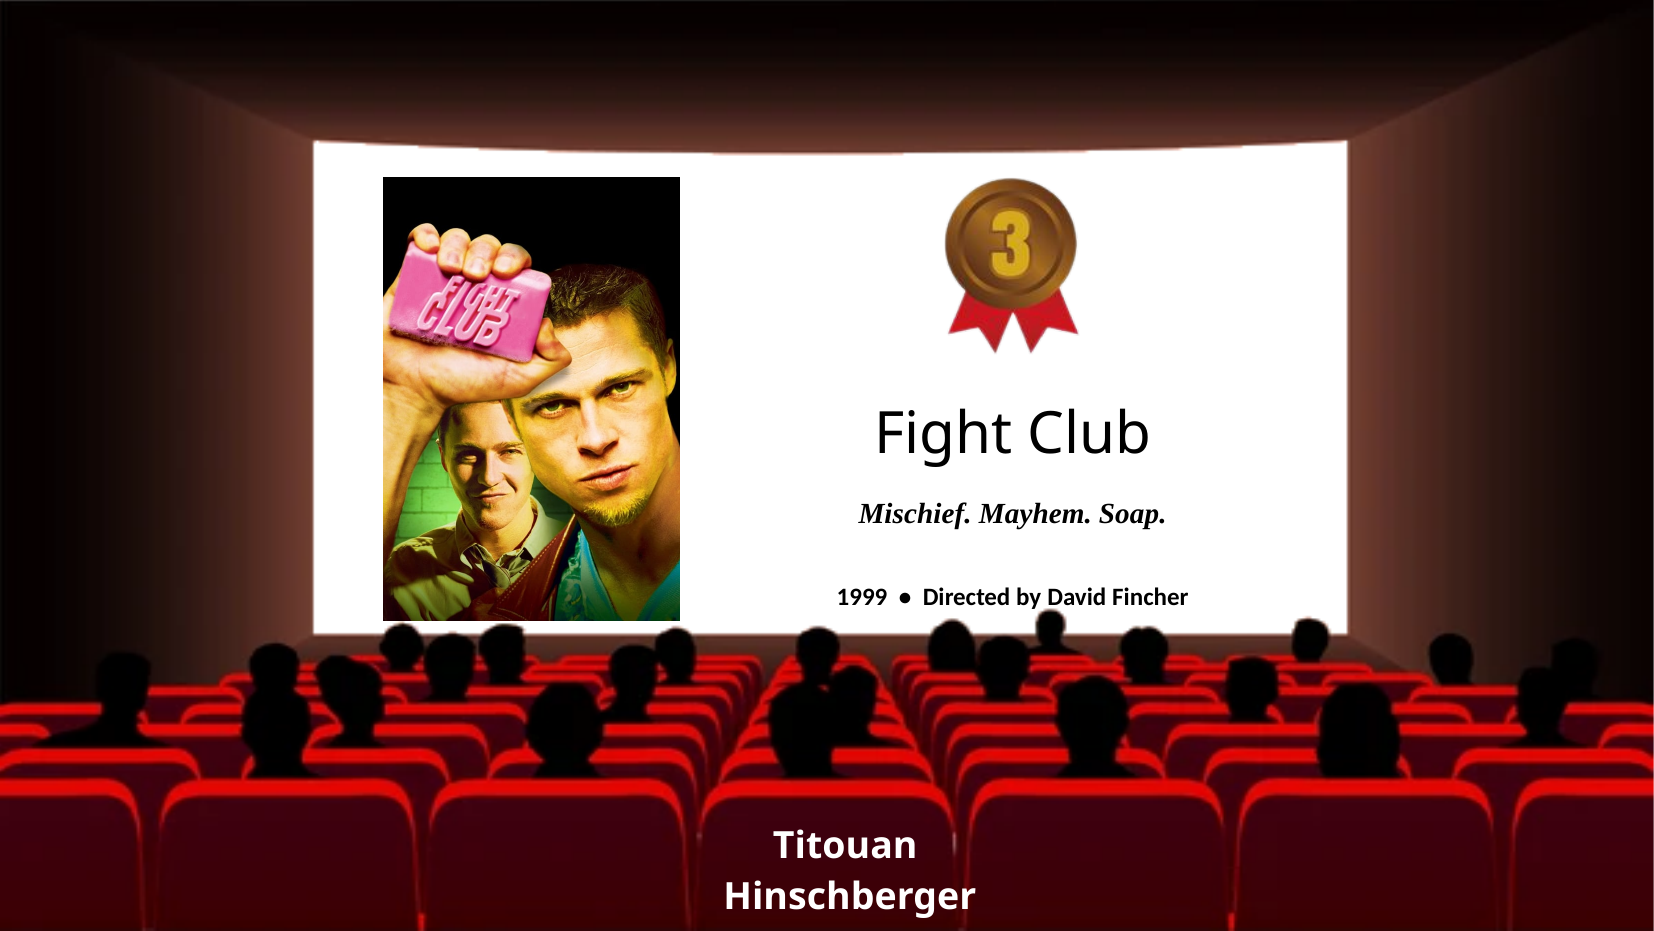

Fight Club
Mischief. Mayhem. Soap.
1999 • Directed by David Fincher